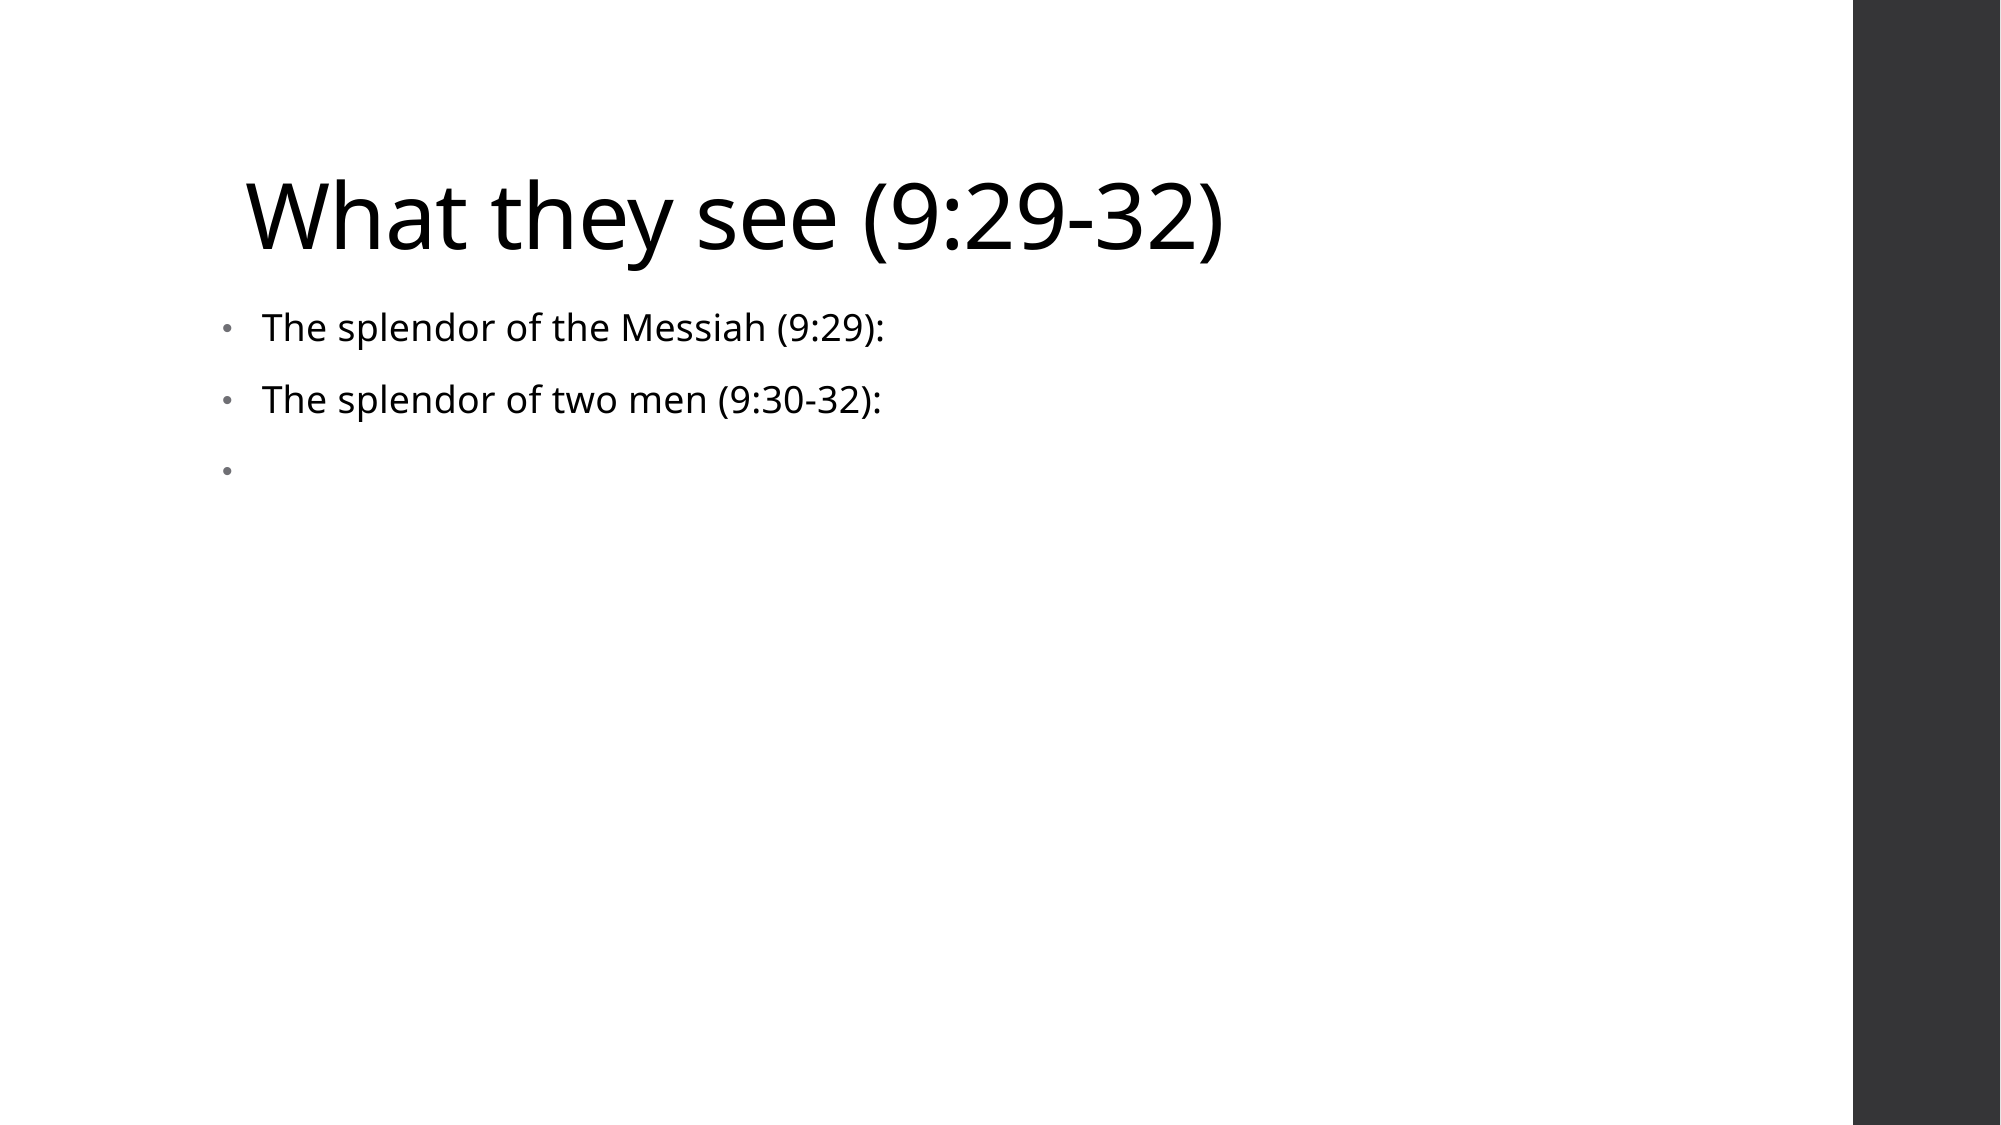

# What they see (9:29-32)
 The splendor of the Messiah (9:29):
 The splendor of two men (9:30-32):